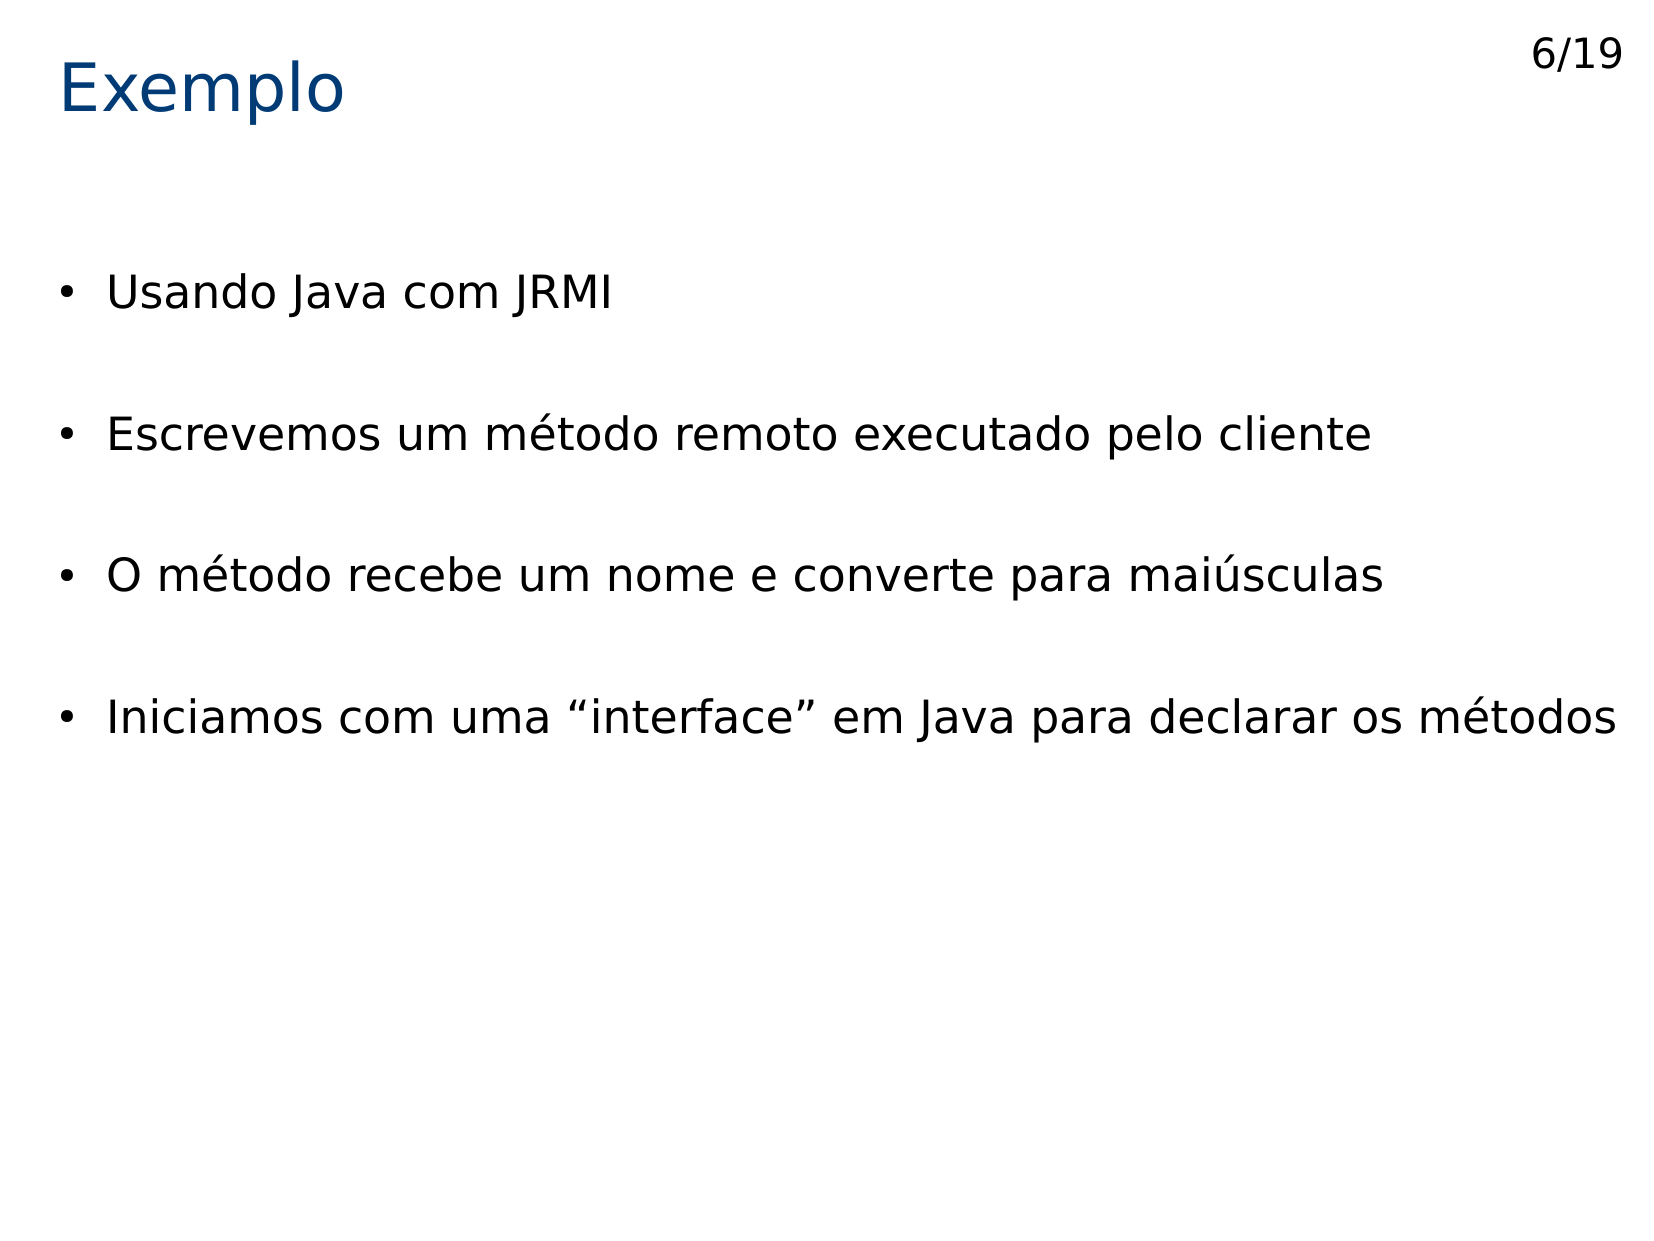

# Exemplo
6
Usando Java com JRMI
Escrevemos um método remoto executado pelo cliente
O método recebe um nome e converte para maiúsculas
Iniciamos com uma “interface” em Java para declarar os métodos